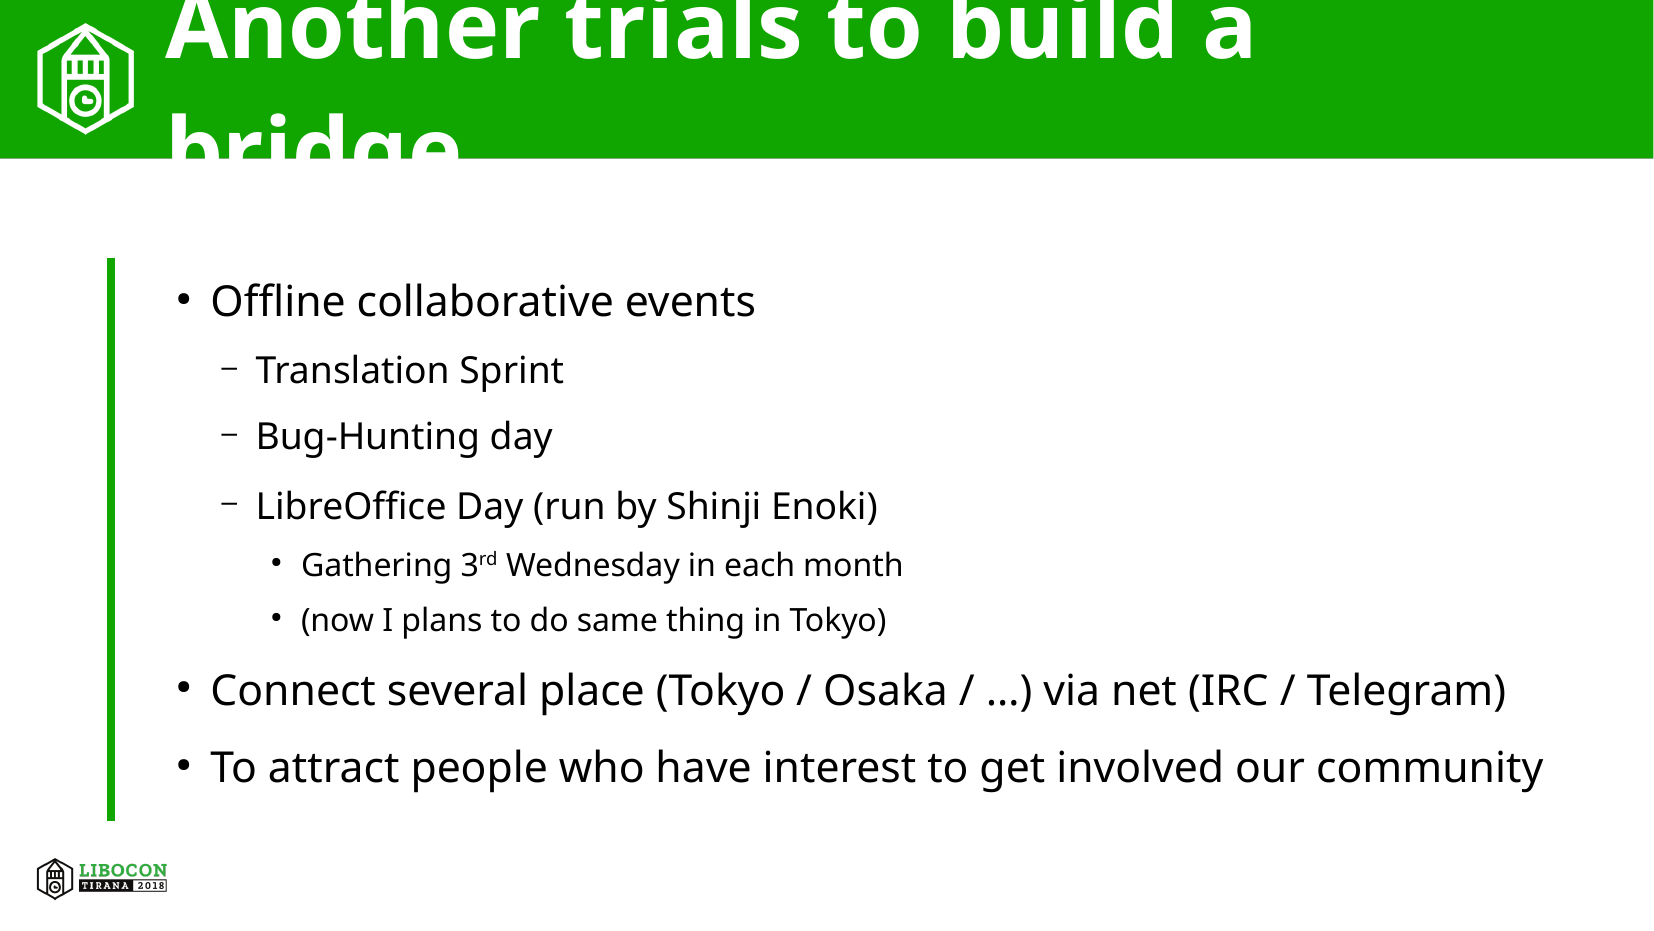

# Another trials to build a bridge
Offline collaborative events
Translation Sprint
Bug-Hunting day
LibreOffice Day (run by Shinji Enoki)
Gathering 3rd Wednesday in each month
(now I plans to do same thing in Tokyo)
Connect several place (Tokyo / Osaka / …) via net (IRC / Telegram)
To attract people who have interest to get involved our community